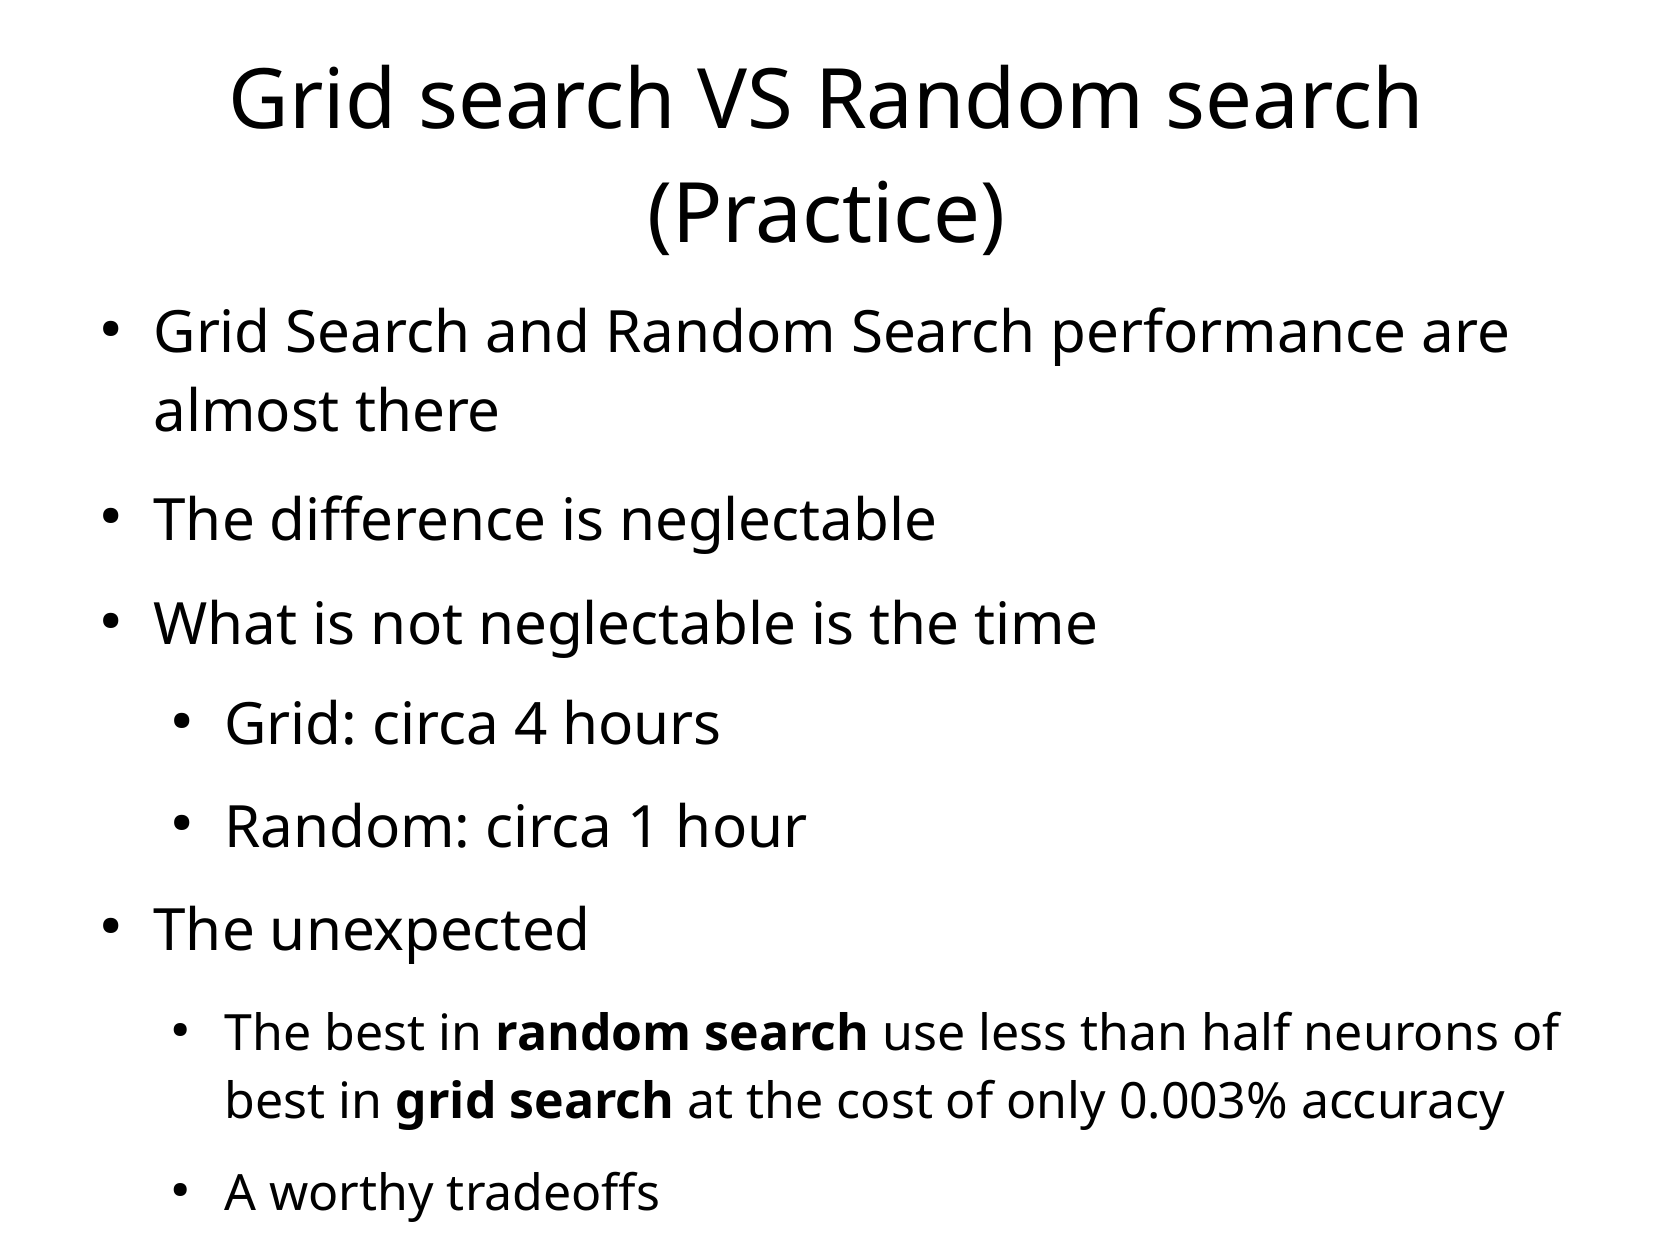

# Grid search VS Random search (Practice)
Grid Search and Random Search performance are almost there
The difference is neglectable
What is not neglectable is the time
Grid: circa 4 hours
Random: circa 1 hour
The unexpected
The best in random search use less than half neurons of best in grid search at the cost of only 0.003% accuracy
A worthy tradeoffs